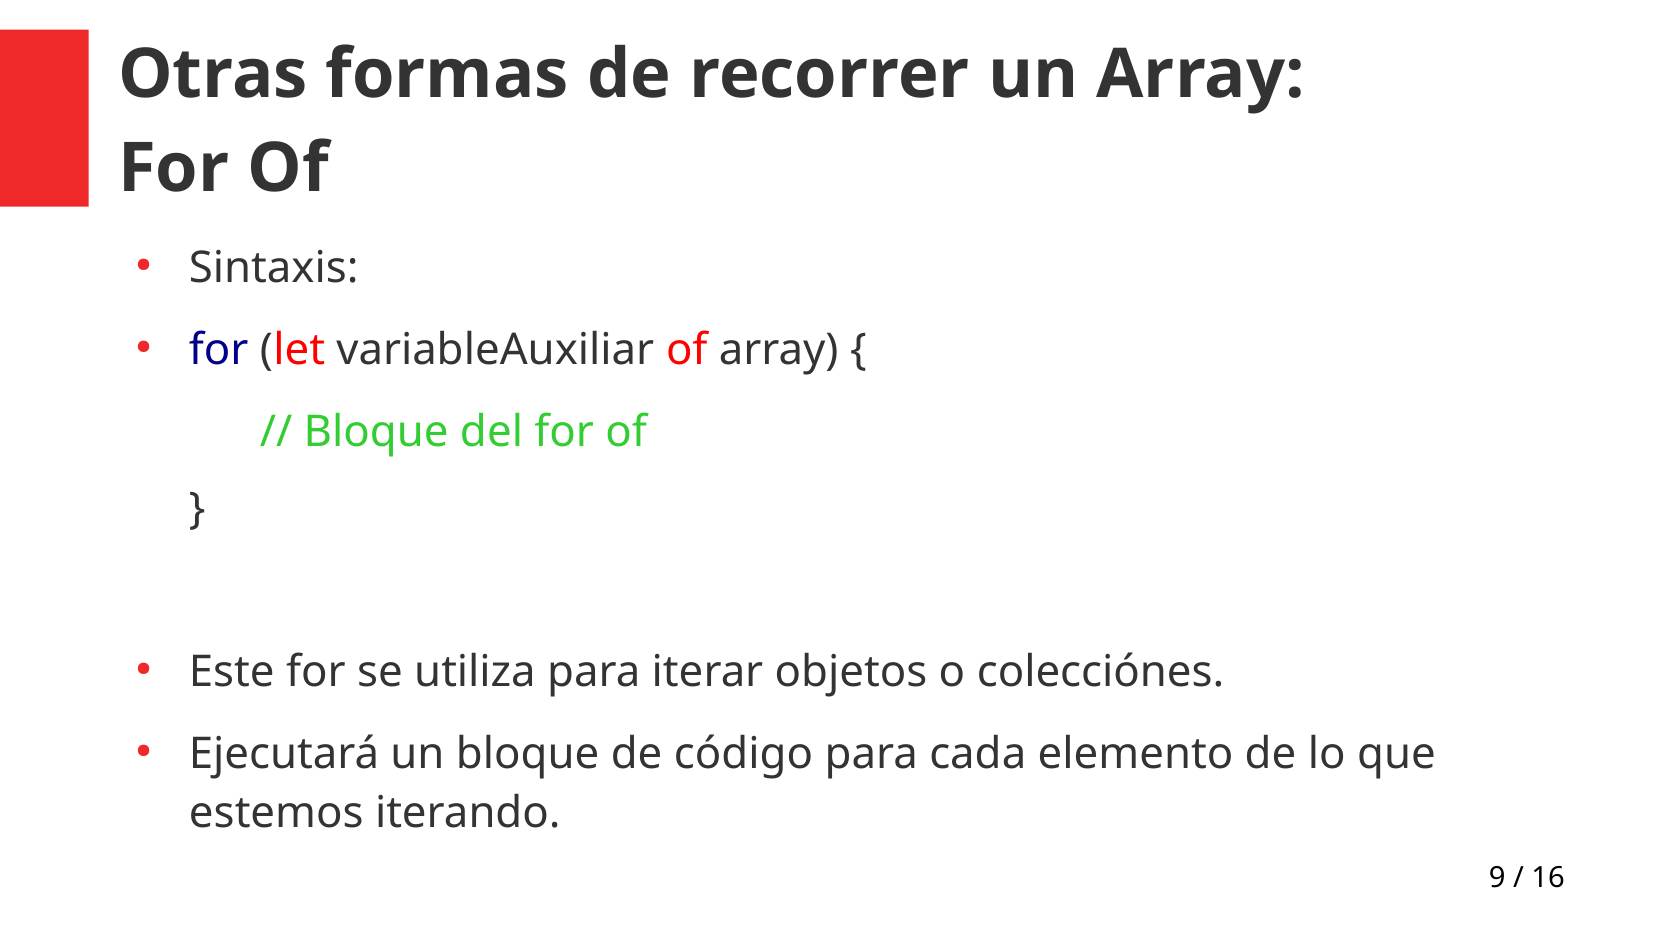

# Otras formas de recorrer un Array: For Of
Sintaxis:
for (let variableAuxiliar of array) {
// Bloque del for of
}
Este for se utiliza para iterar objetos o colecciónes.
Ejecutará un bloque de código para cada elemento de lo que estemos iterando.
9